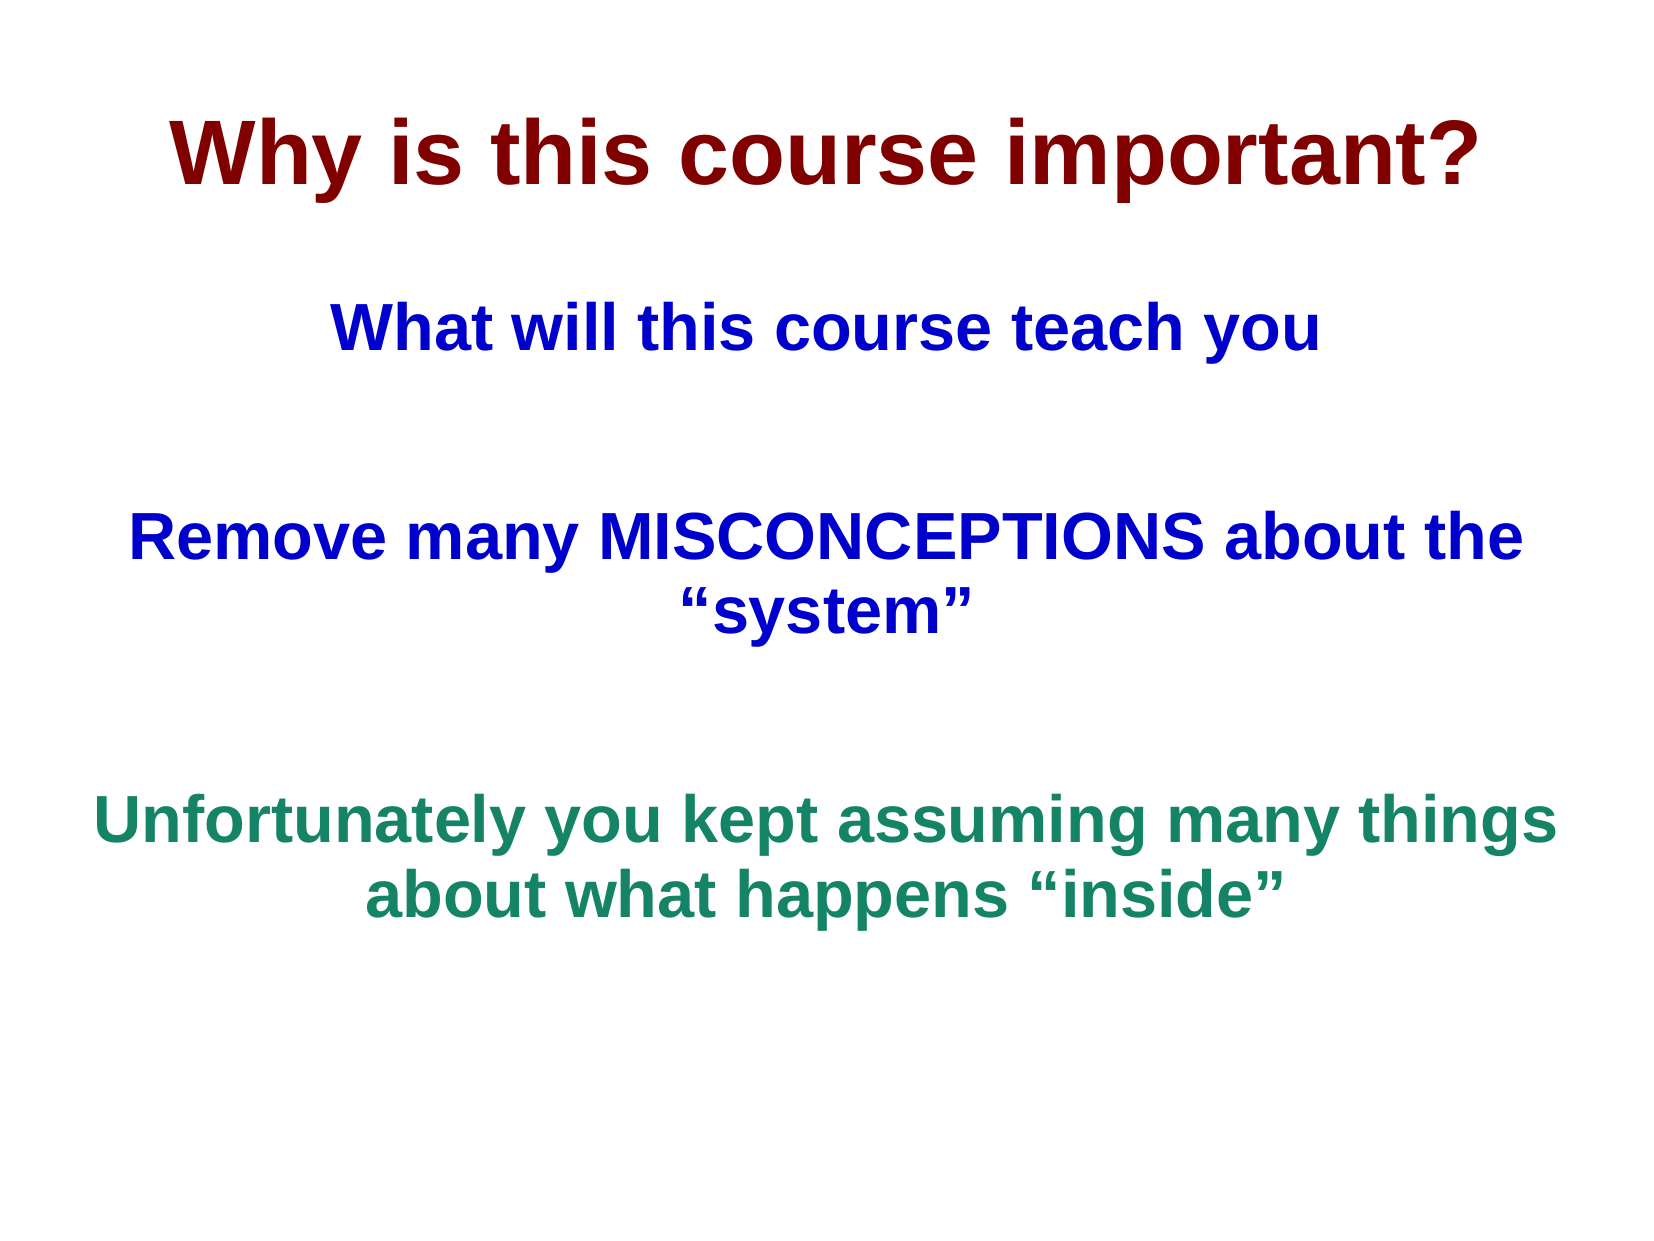

# Why is this course important?
What will this course teach you
Remove many MISCONCEPTIONS about the “system”
Unfortunately you kept assuming many things about what happens “inside”